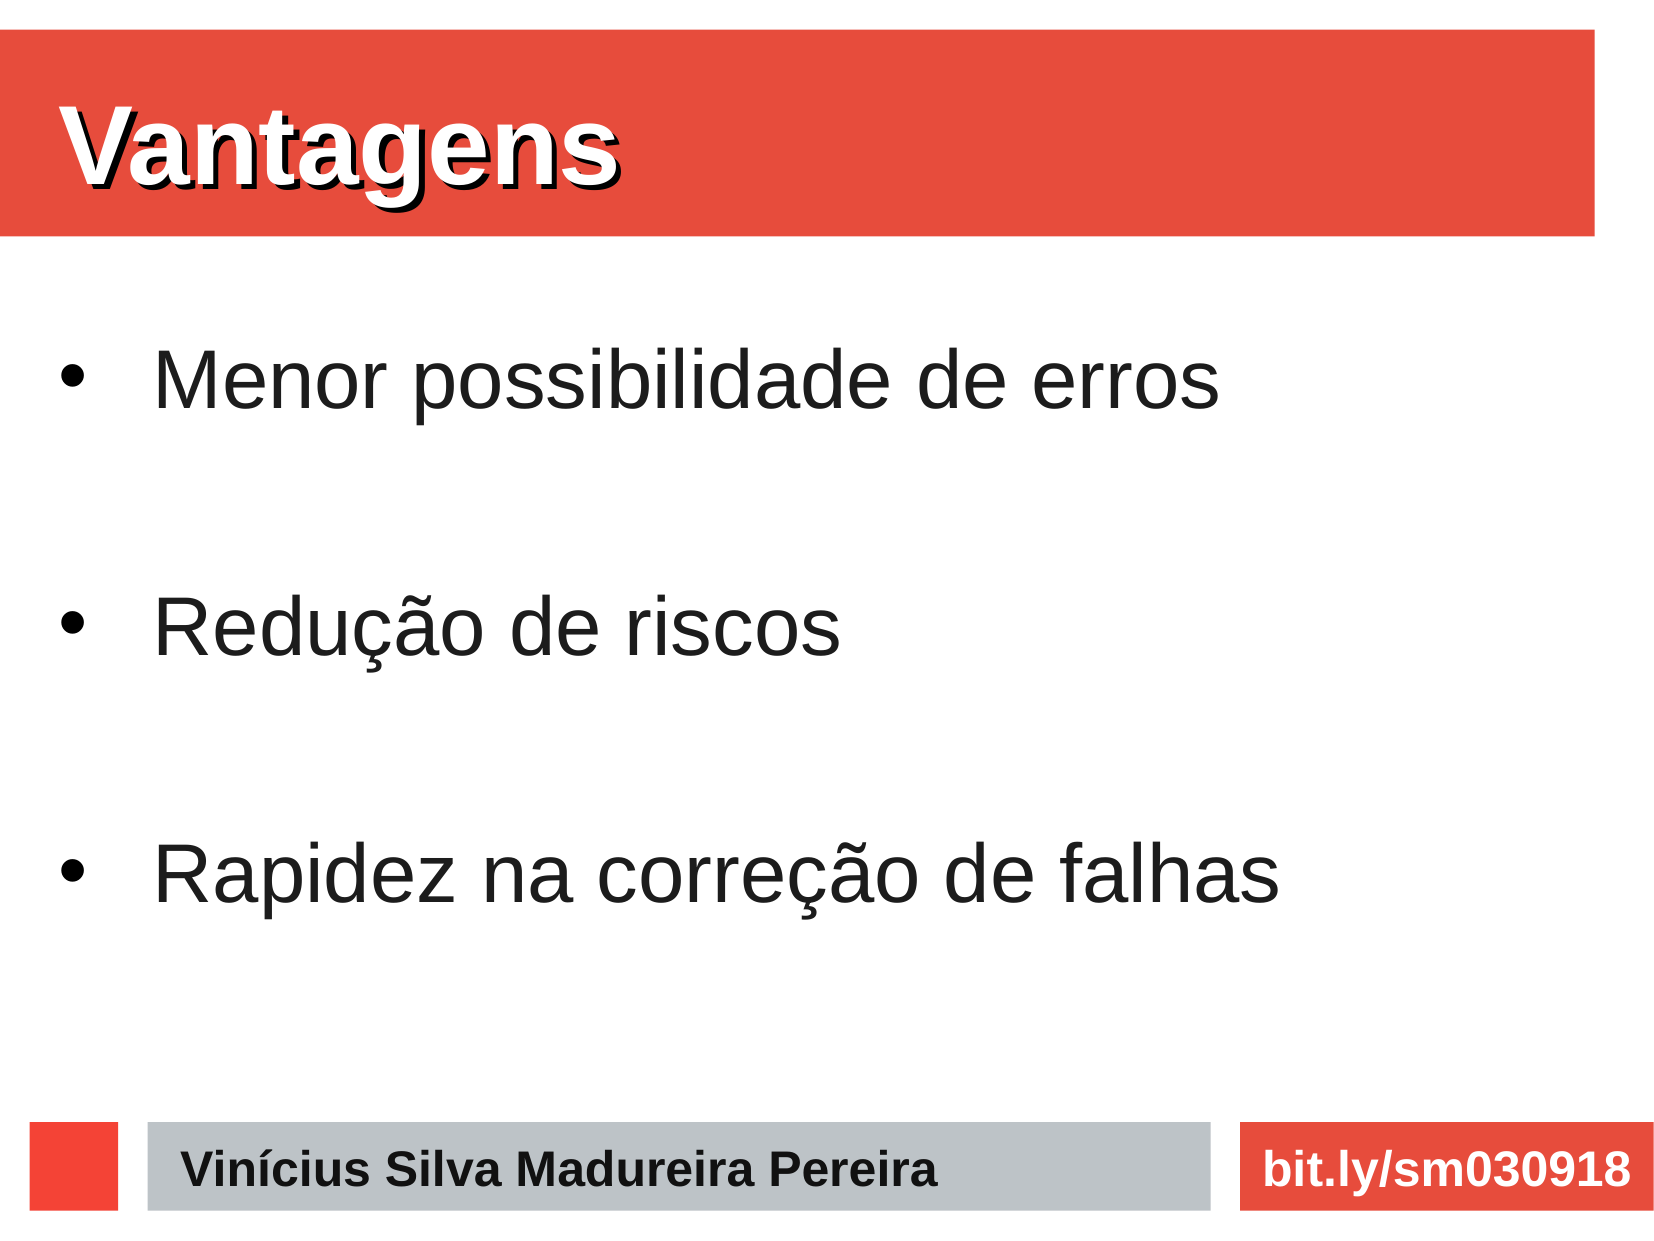

# Vantagens
Menor possibilidade de erros
Redução de riscos
Rapidez na correção de falhas
Vinícius Silva Madureira Pereira
bit.ly/sm030918